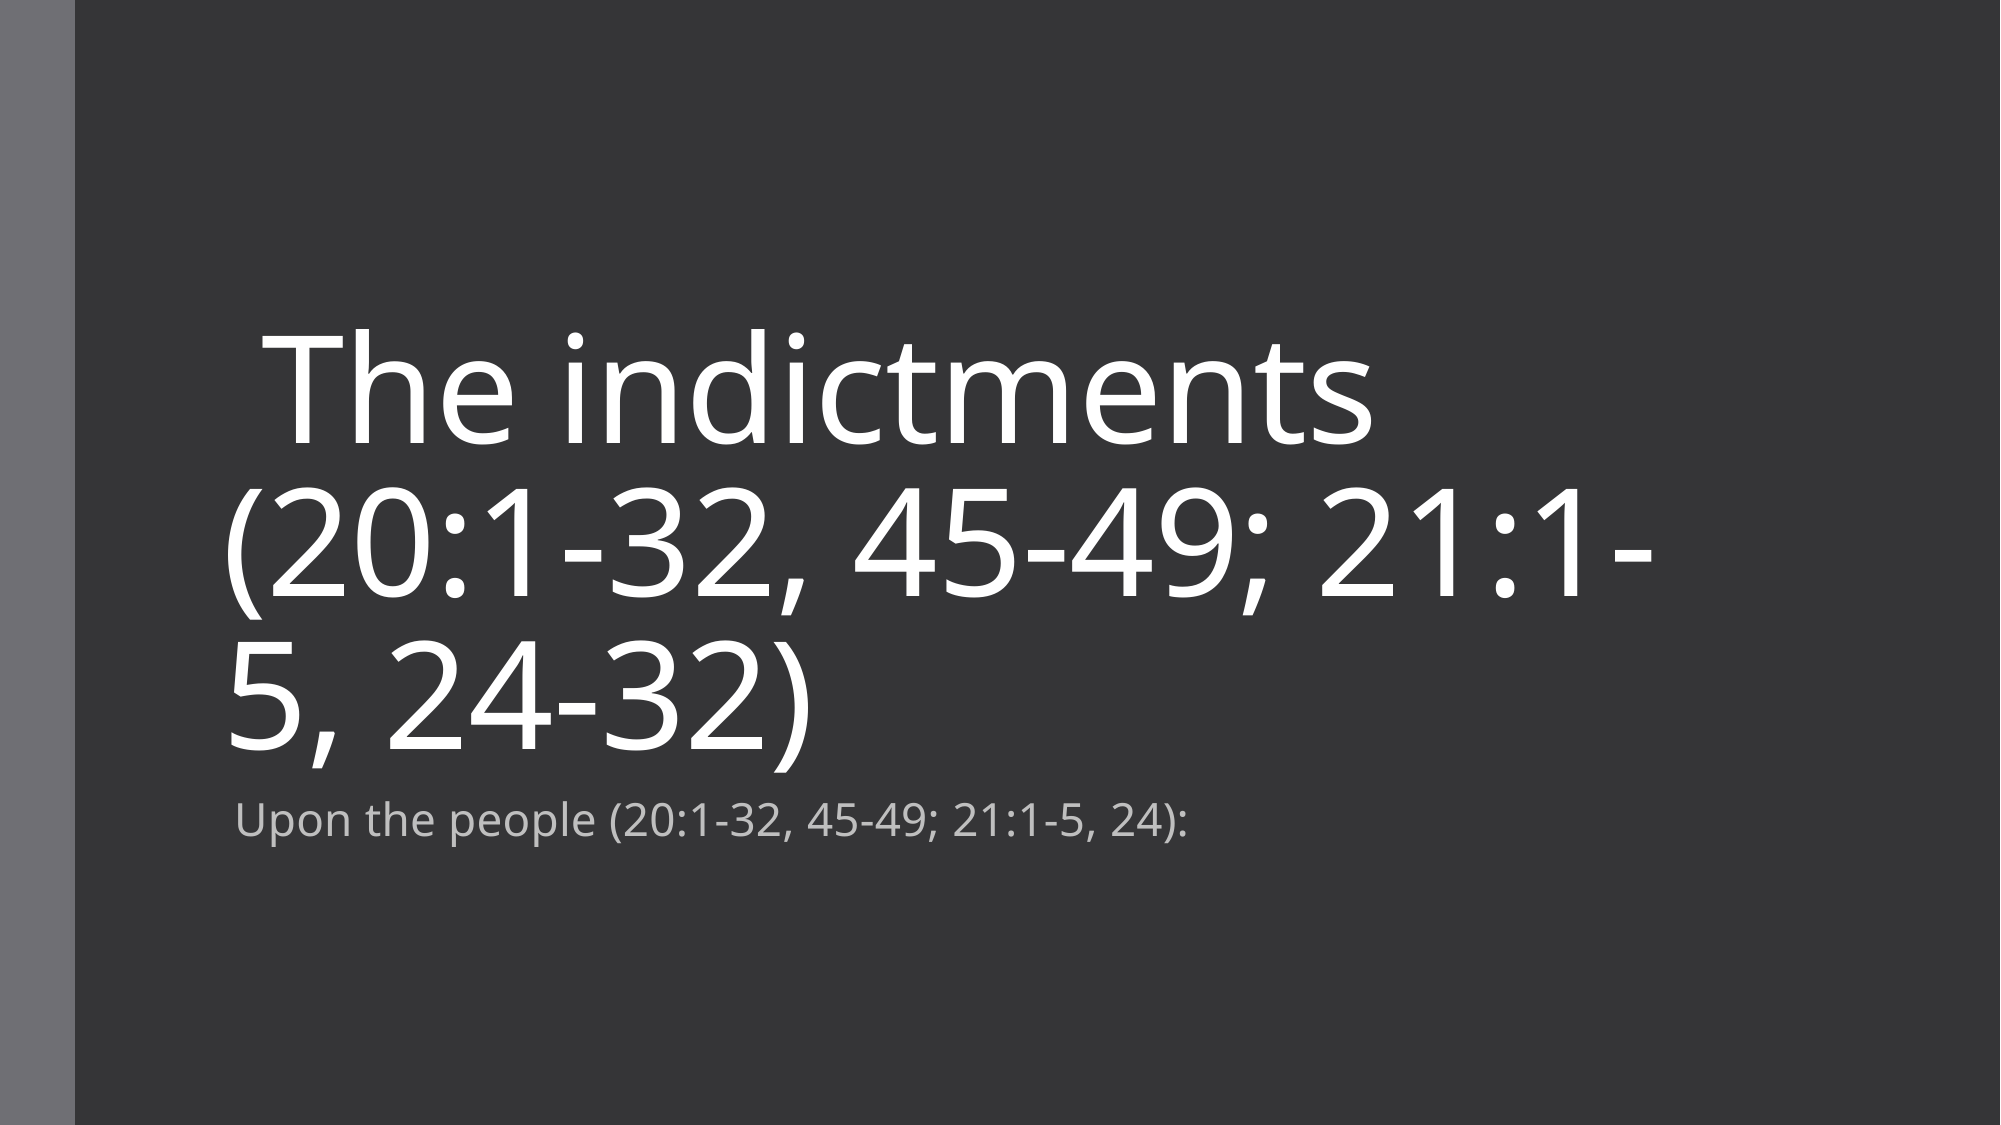

# The indictments (20:1-32, 45-49; 21:1-5, 24-32)
 Upon the people (20:1-32, 45-49; 21:1-5, 24):